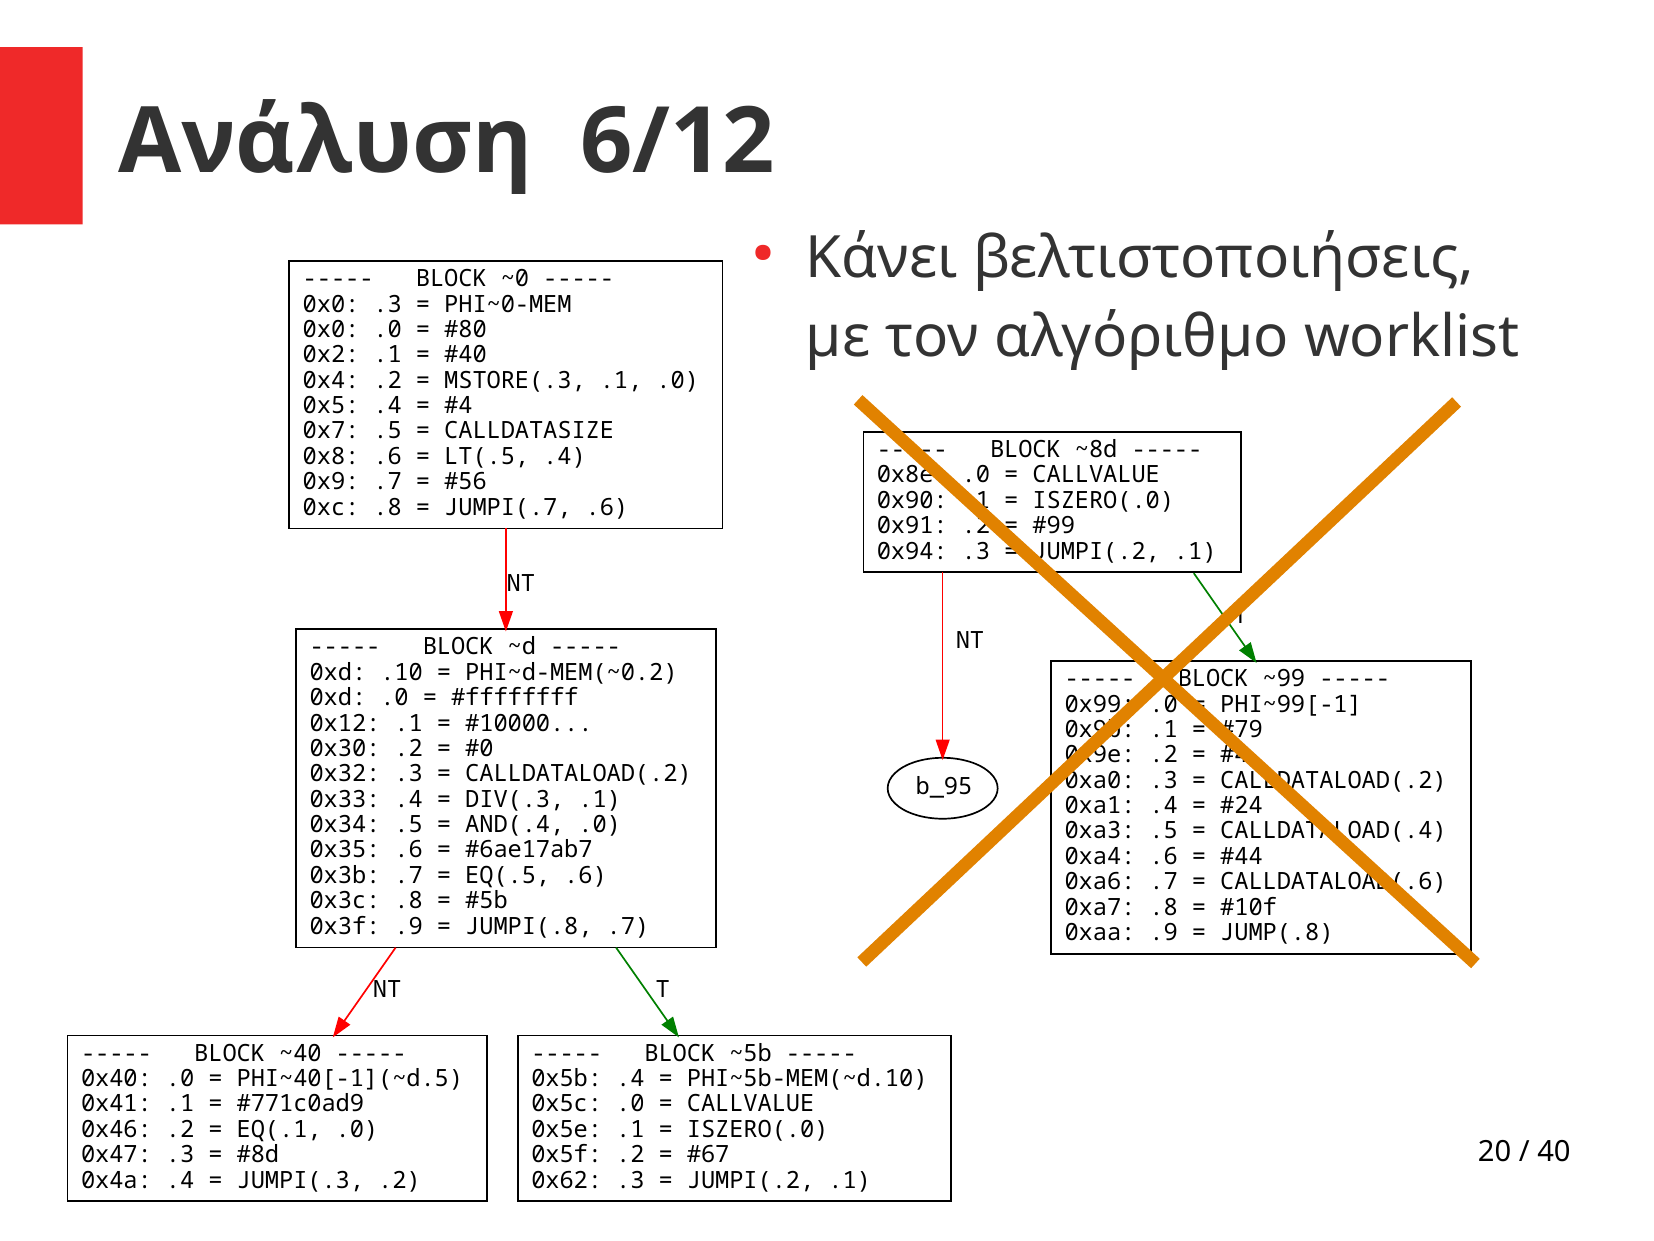

# Ανάλυση 6/12
Κάνει βελτιστοποιήσεις,
με τον αλγόριθμο worklist
20